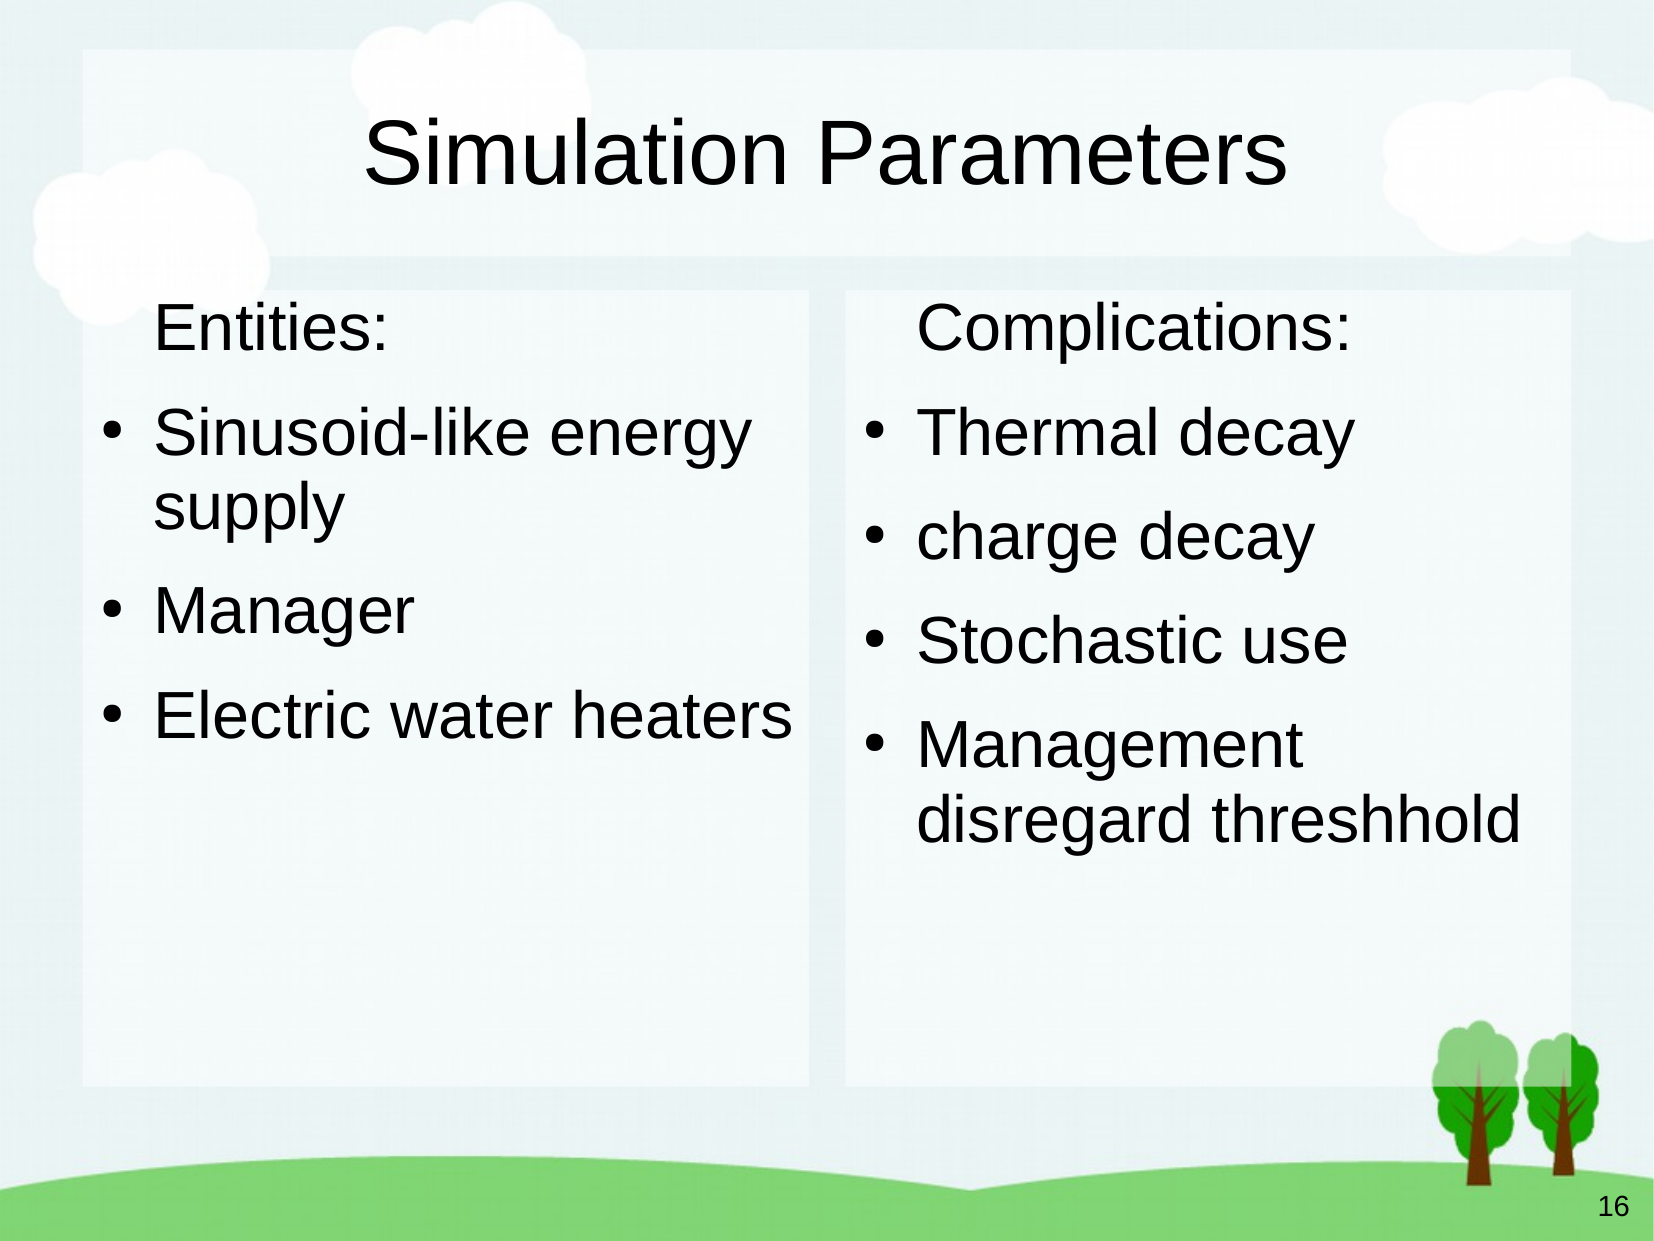

# Simulation Parameters
Entities:
Sinusoid-like energy supply
Manager
Electric water heaters
Complications:
Thermal decay
charge decay
Stochastic use
Management disregard threshhold
16